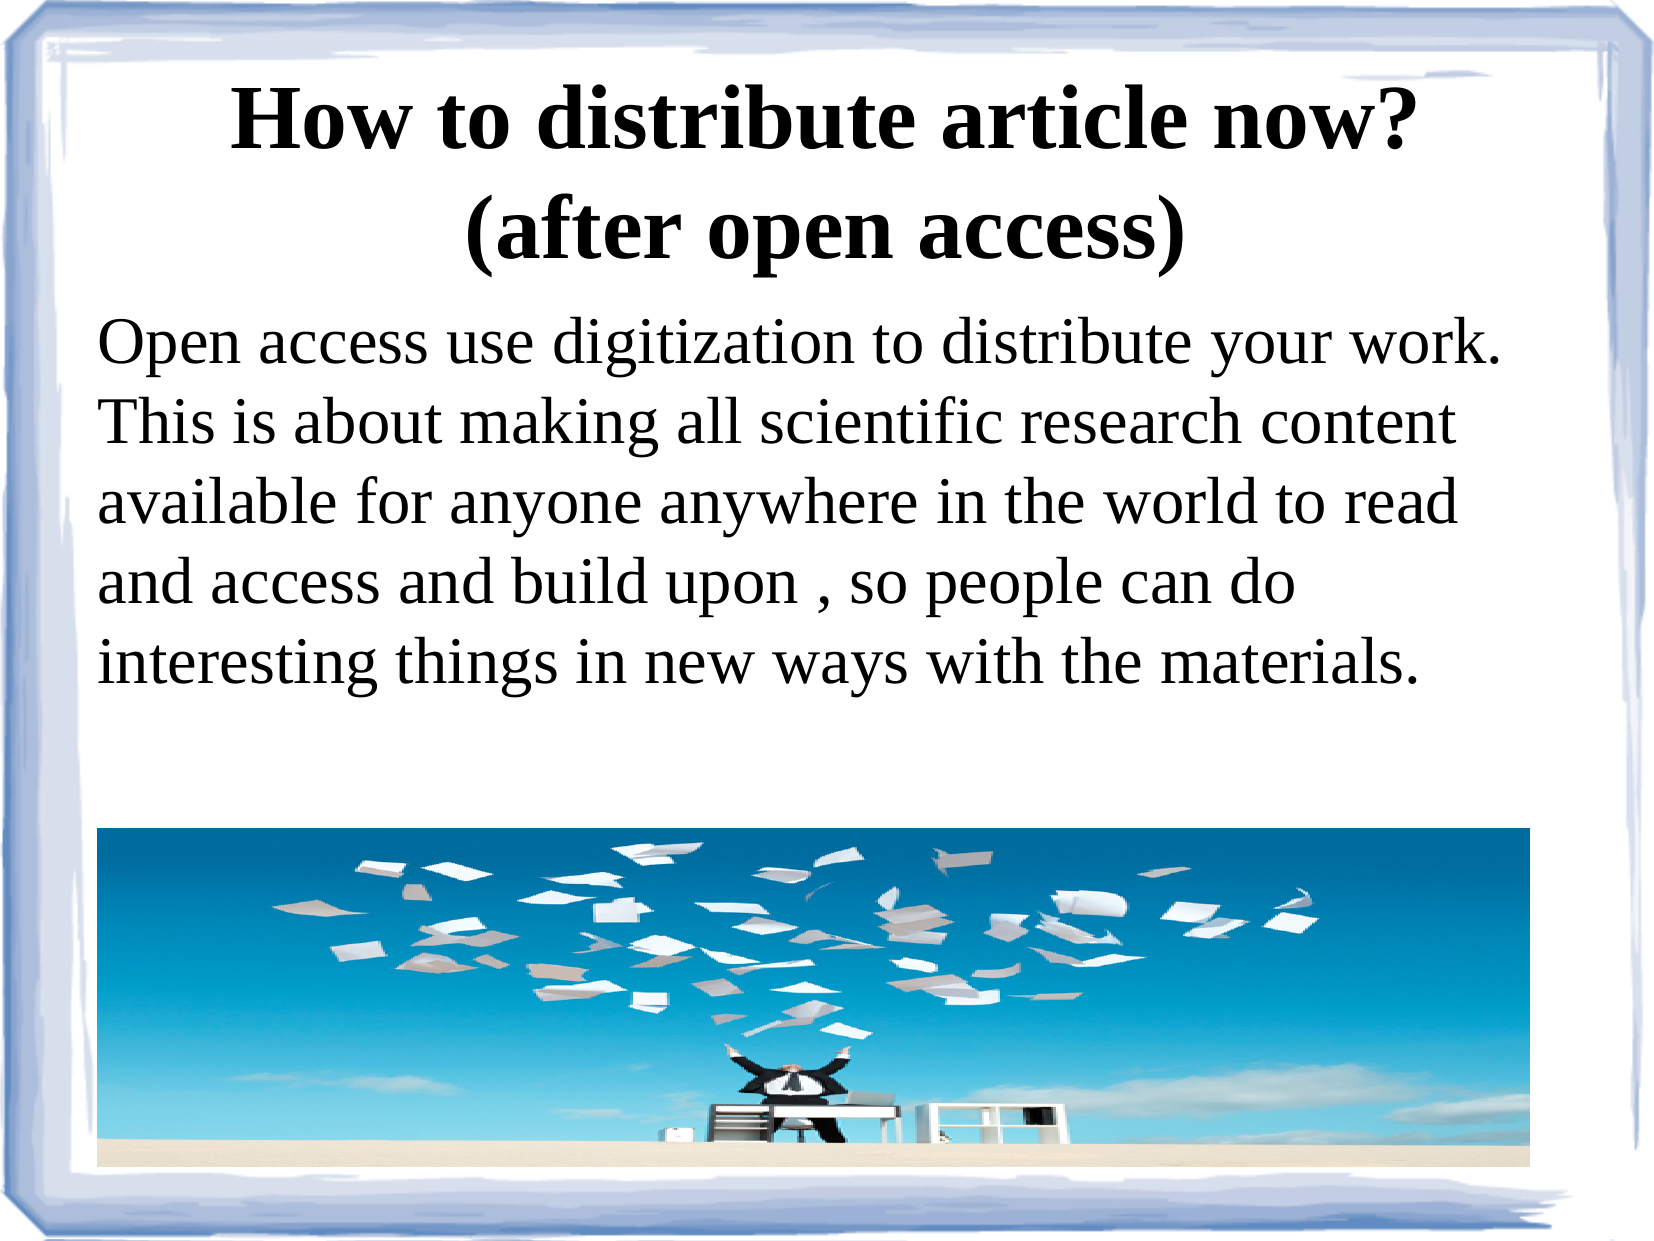

# How to distribute article now? (after open access)
Open access use digitization to distribute your work. This is about making all scientific research content available for anyone anywhere in the world to read and access and build upon , so people can do interesting things in new ways with the materials.